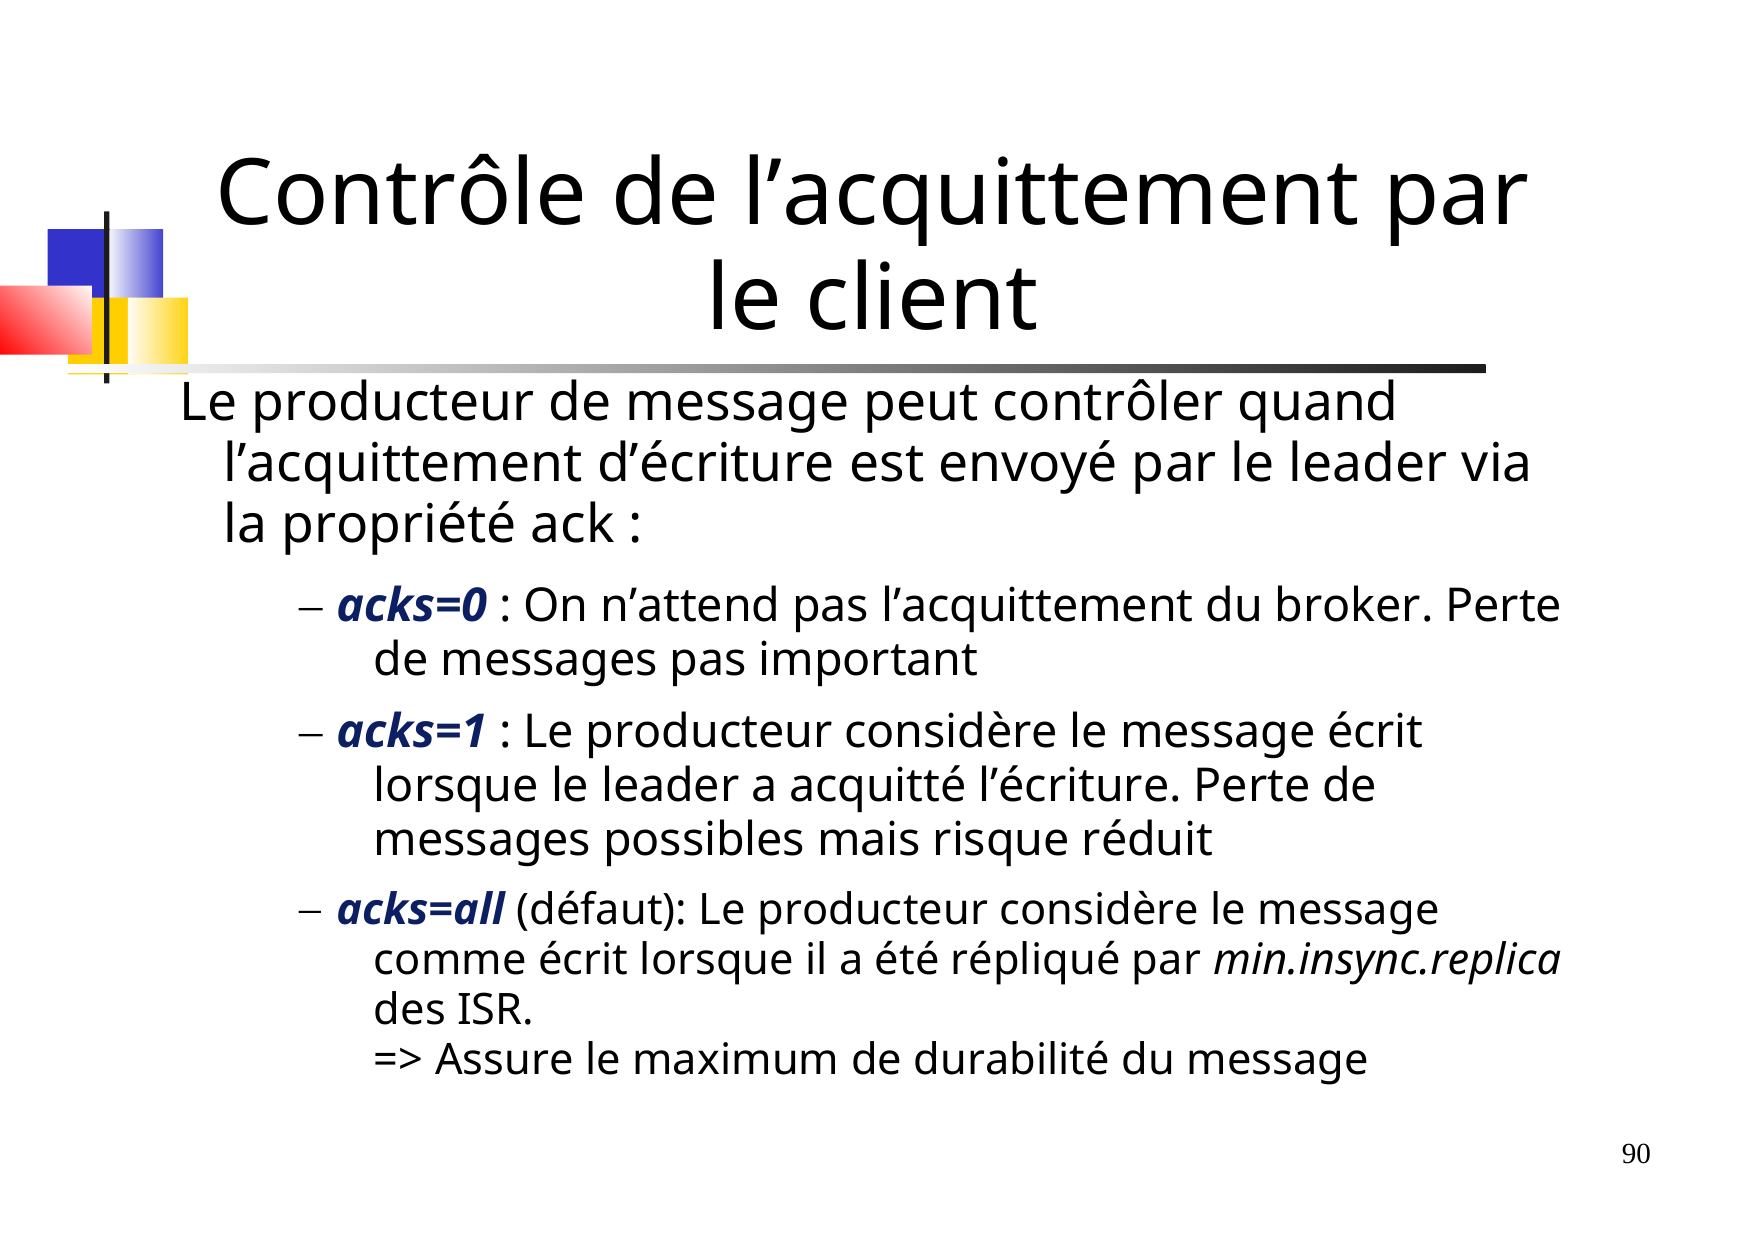

# Contrôle de l’acquittement par le client
Le producteur de message peut contrôler quand l’acquittement d’écriture est envoyé par le leader via la propriété ack :
acks=0 : On n’attend pas l’acquittement du broker. Perte de messages pas important
acks=1 : Le producteur considère le message écrit lorsque le leader a acquitté l’écriture. Perte de messages possibles mais risque réduit
acks=all (défaut): Le producteur considère le message comme écrit lorsque il a été répliqué par min.insync.replica des ISR.
=> Assure le maximum de durabilité du message